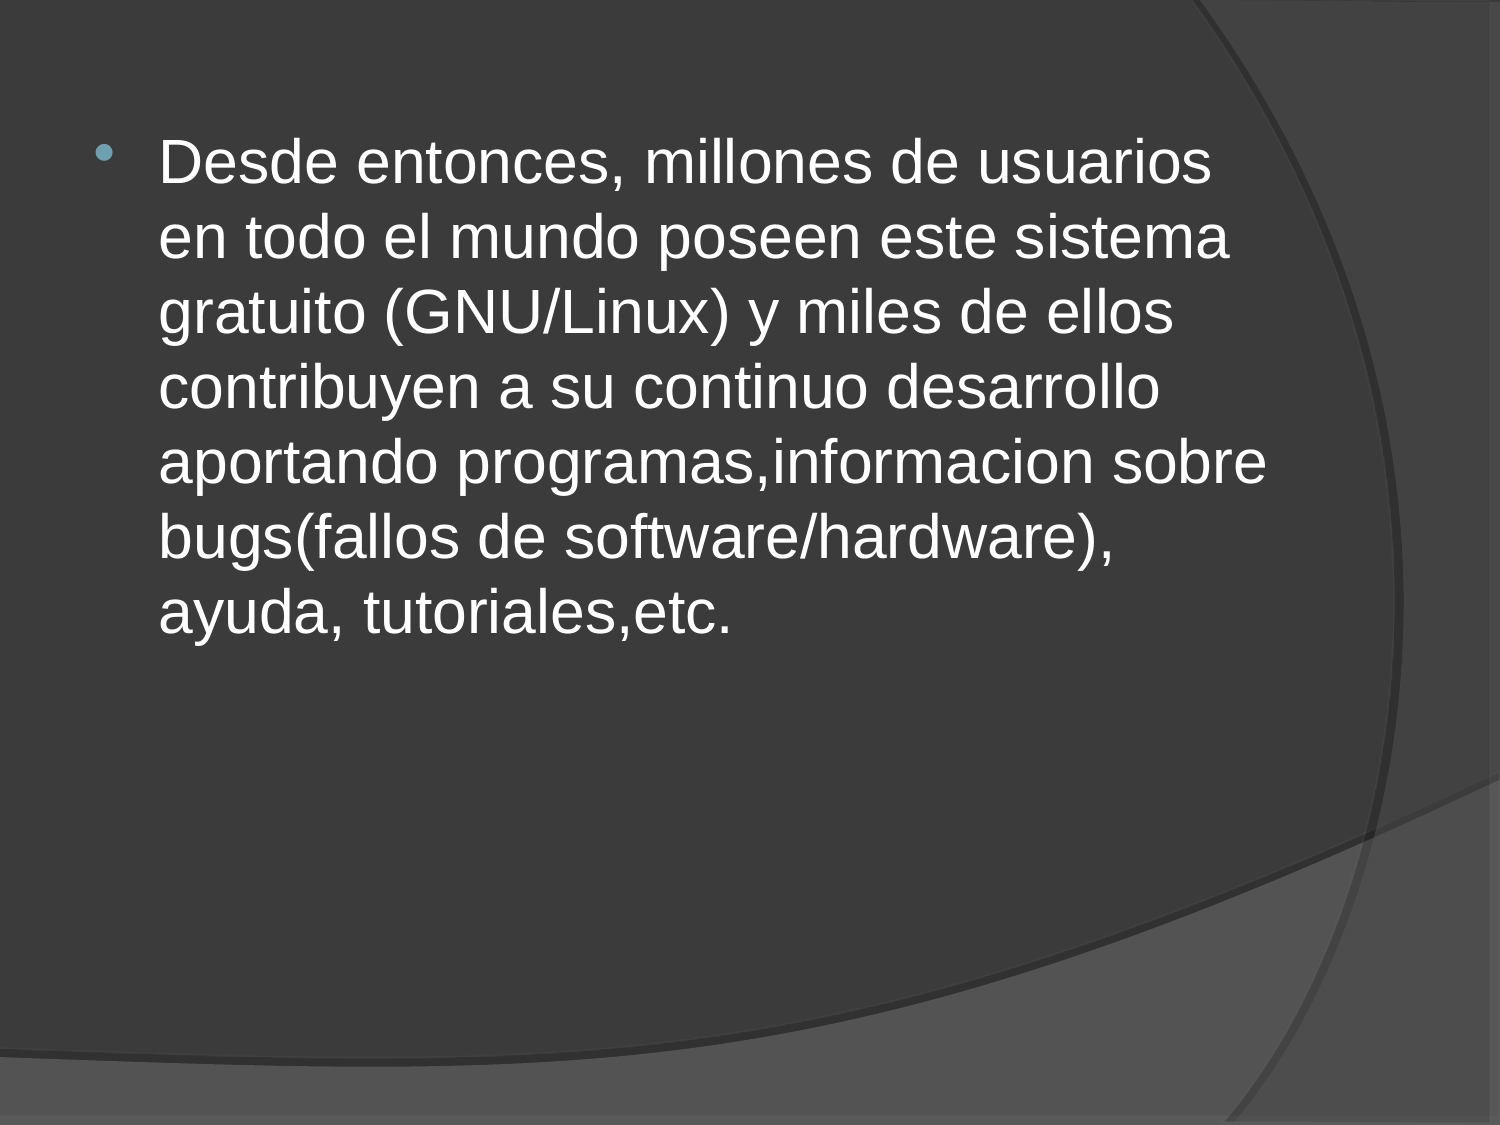

# Desde entonces, millones de usuarios en todo el mundo poseen este sistema gratuito (GNU/Linux) y miles de ellos contribuyen a su continuo desarrollo aportando programas,informacion sobre bugs(fallos de software/hardware), ayuda, tutoriales,etc.